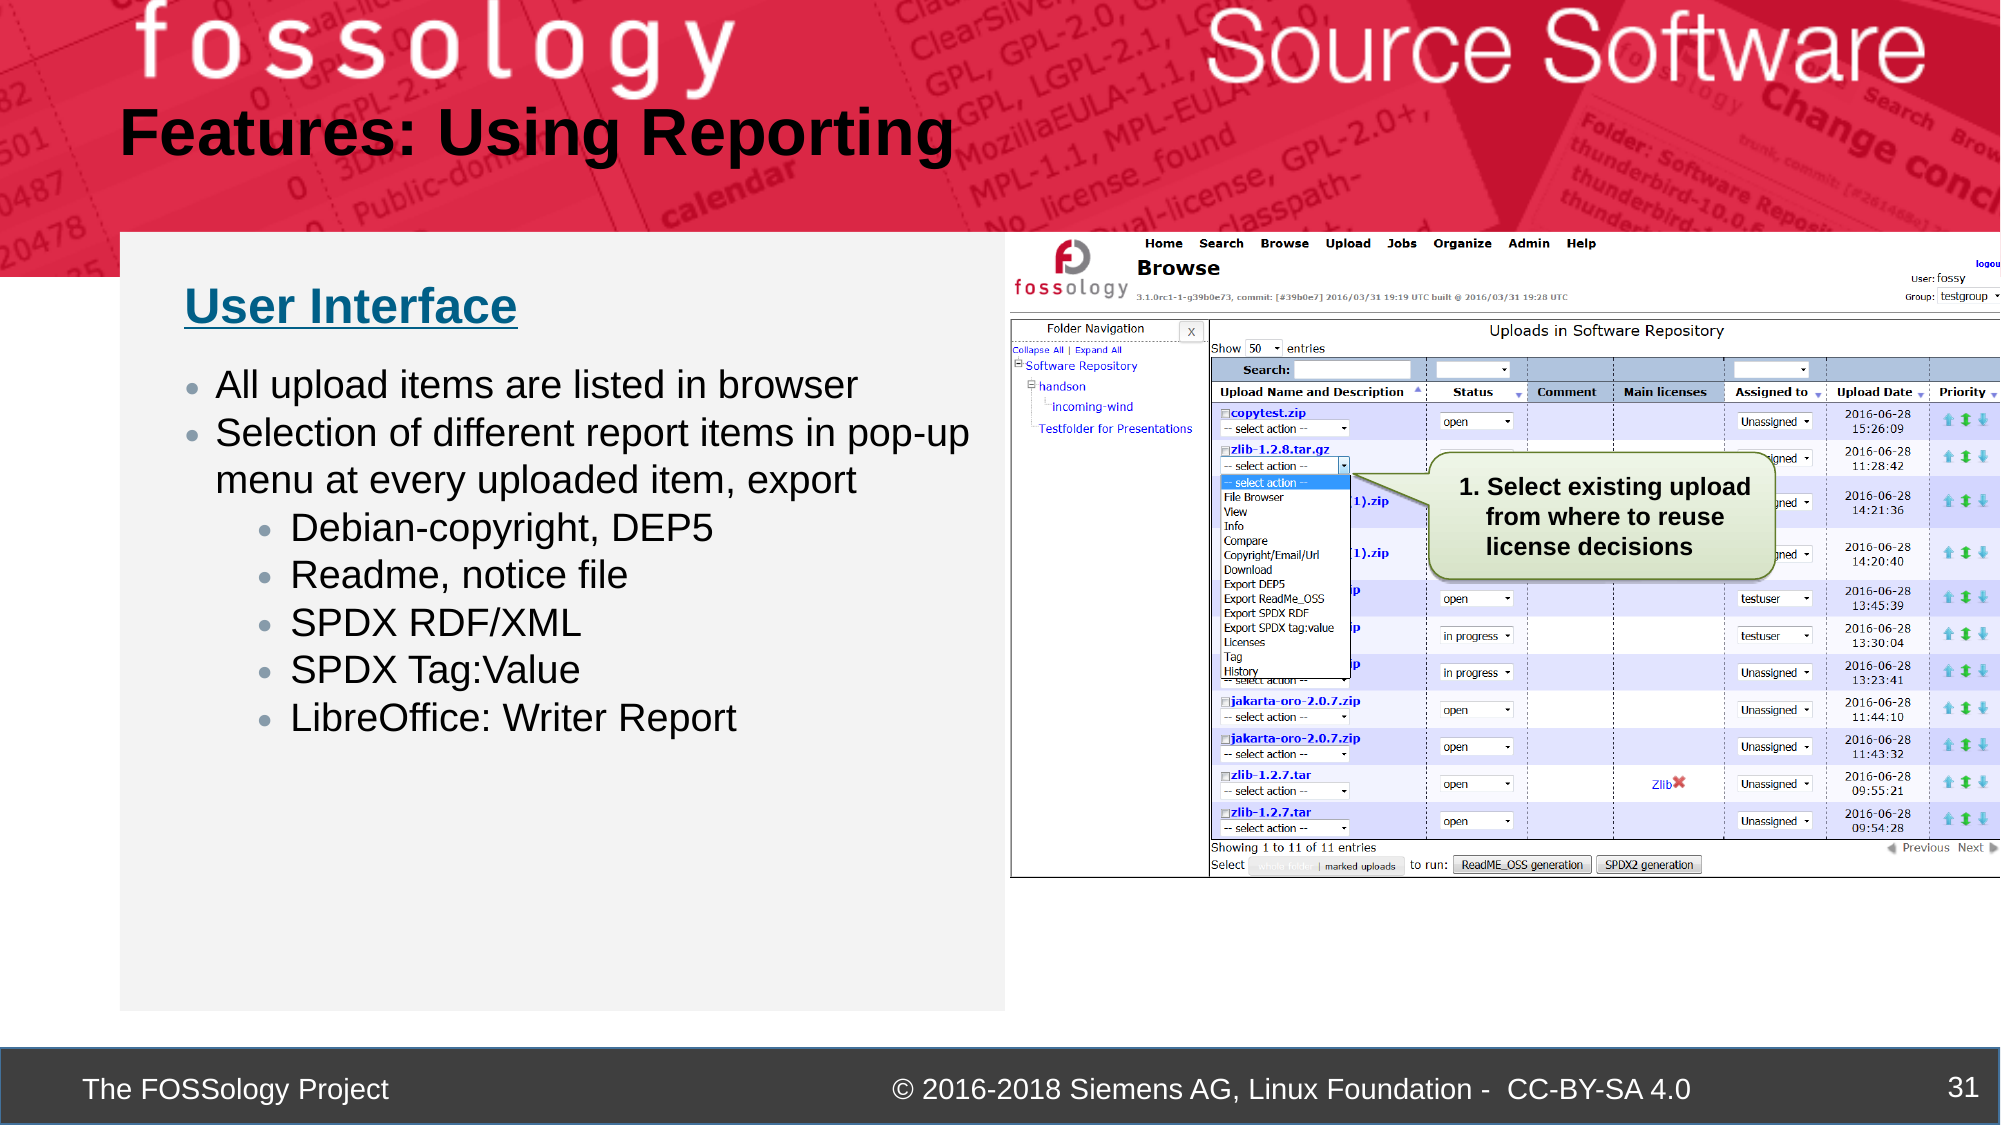

Features: Using Reporting
User Interface
All upload items are listed in browser
Selection of different report items in pop-up menu at every uploaded item, export
Debian-copyright, DEP5
Readme, notice file
SPDX RDF/XML
SPDX Tag:Value
LibreOffice: Writer Report
1. Select existing upload from where to reuse license decisions